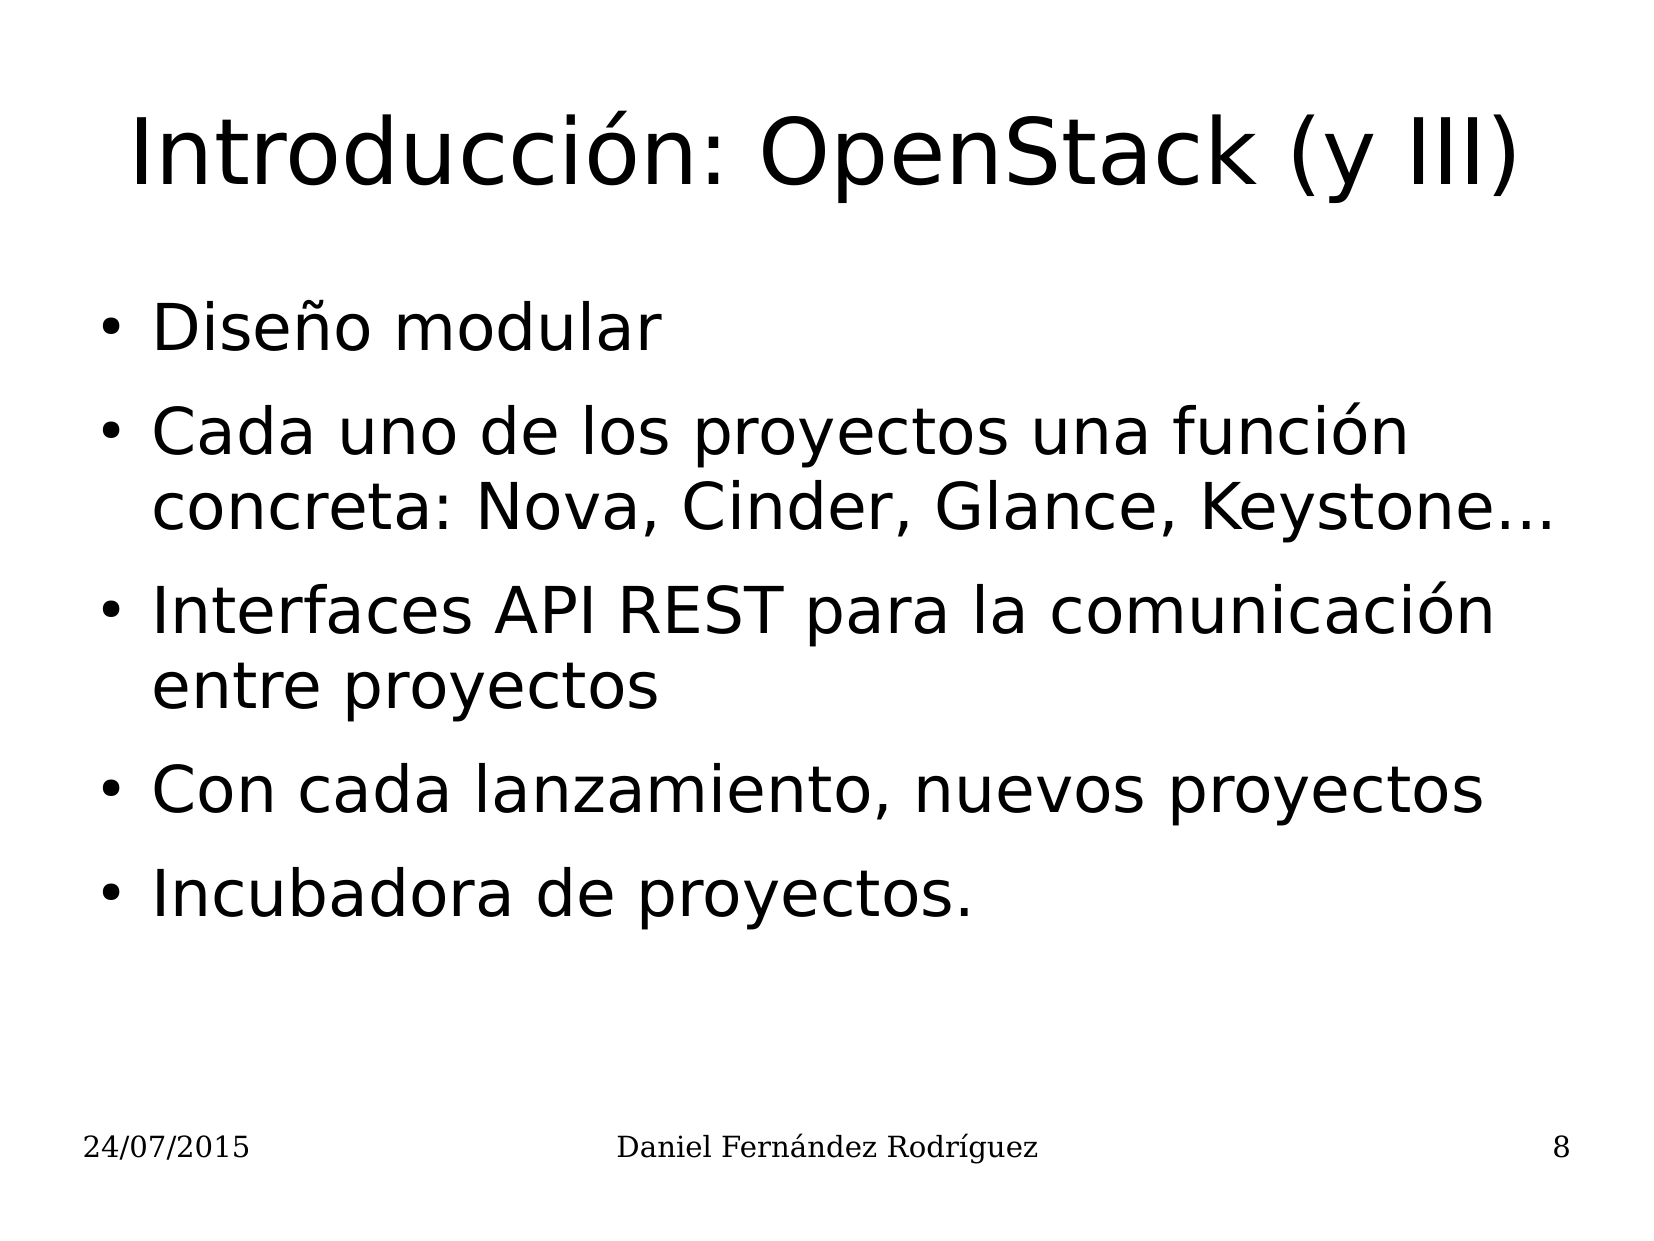

# Introducción: OpenStack (y III)
Diseño modular
Cada uno de los proyectos una función concreta: Nova, Cinder, Glance, Keystone...
Interfaces API REST para la comunicación entre proyectos
Con cada lanzamiento, nuevos proyectos
Incubadora de proyectos.
24/07/2015
Daniel Fernández Rodríguez
8